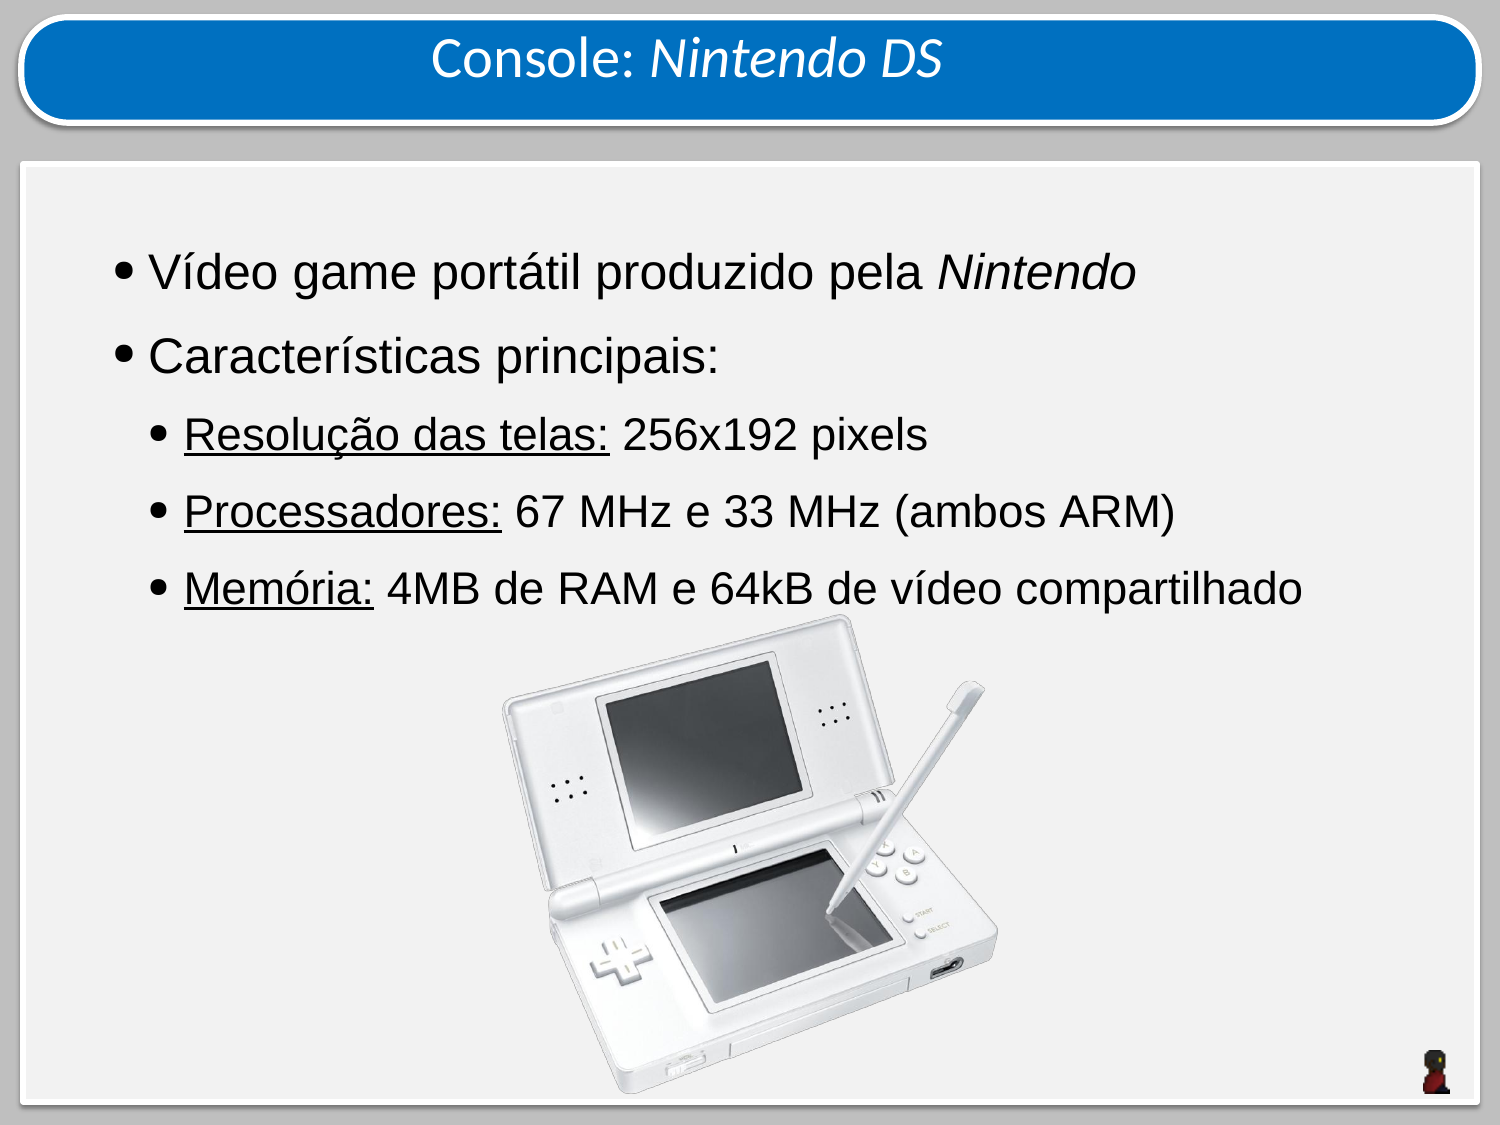

Console: Nintendo DS
Vídeo game portátil produzido pela Nintendo
Características principais:
Resolução das telas: 256x192 pixels
Processadores: 67 MHz e 33 MHz (ambos ARM)
Memória: 4MB de RAM e 64kB de vídeo compartilhado